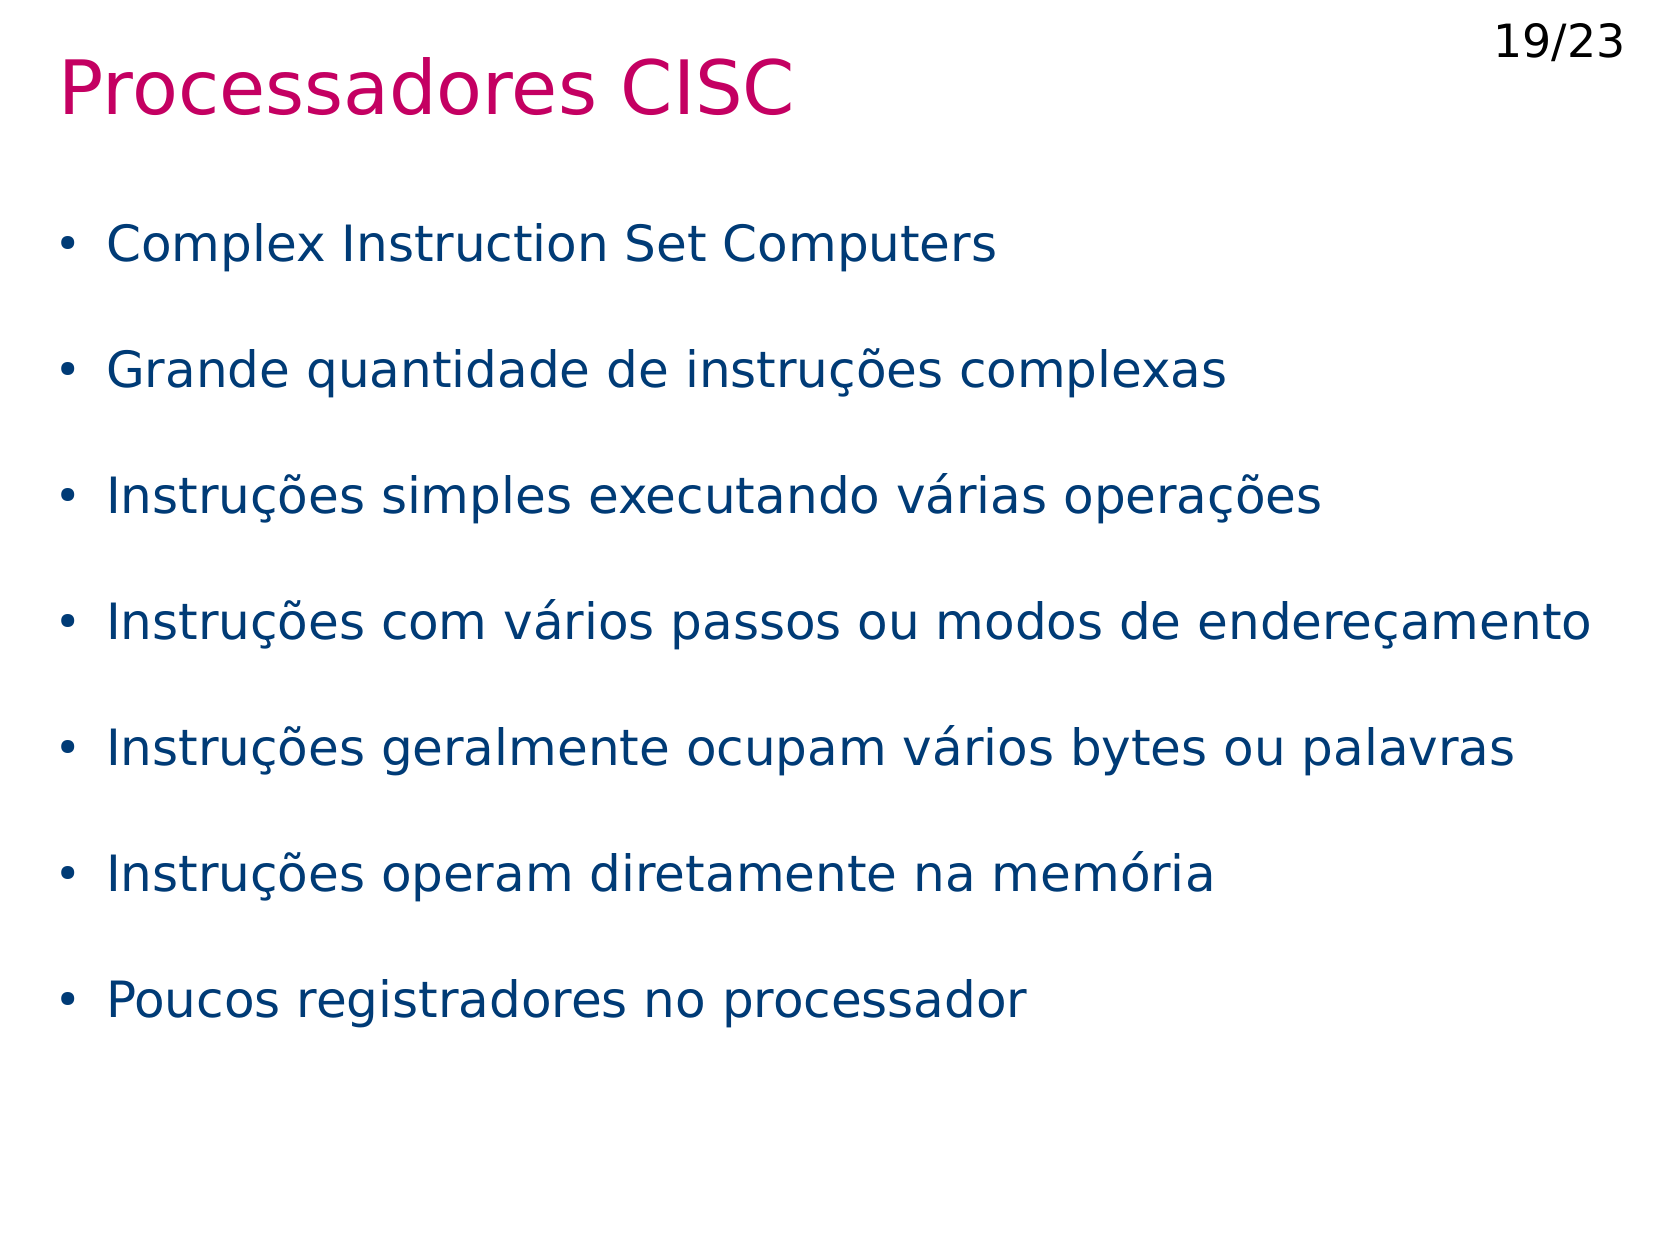

# Processadores CISC
19
Complex Instruction Set Computers
Grande quantidade de instruções complexas
Instruções simples executando várias operações
Instruções com vários passos ou modos de endereçamento
Instruções geralmente ocupam vários bytes ou palavras
Instruções operam diretamente na memória
Poucos registradores no processador